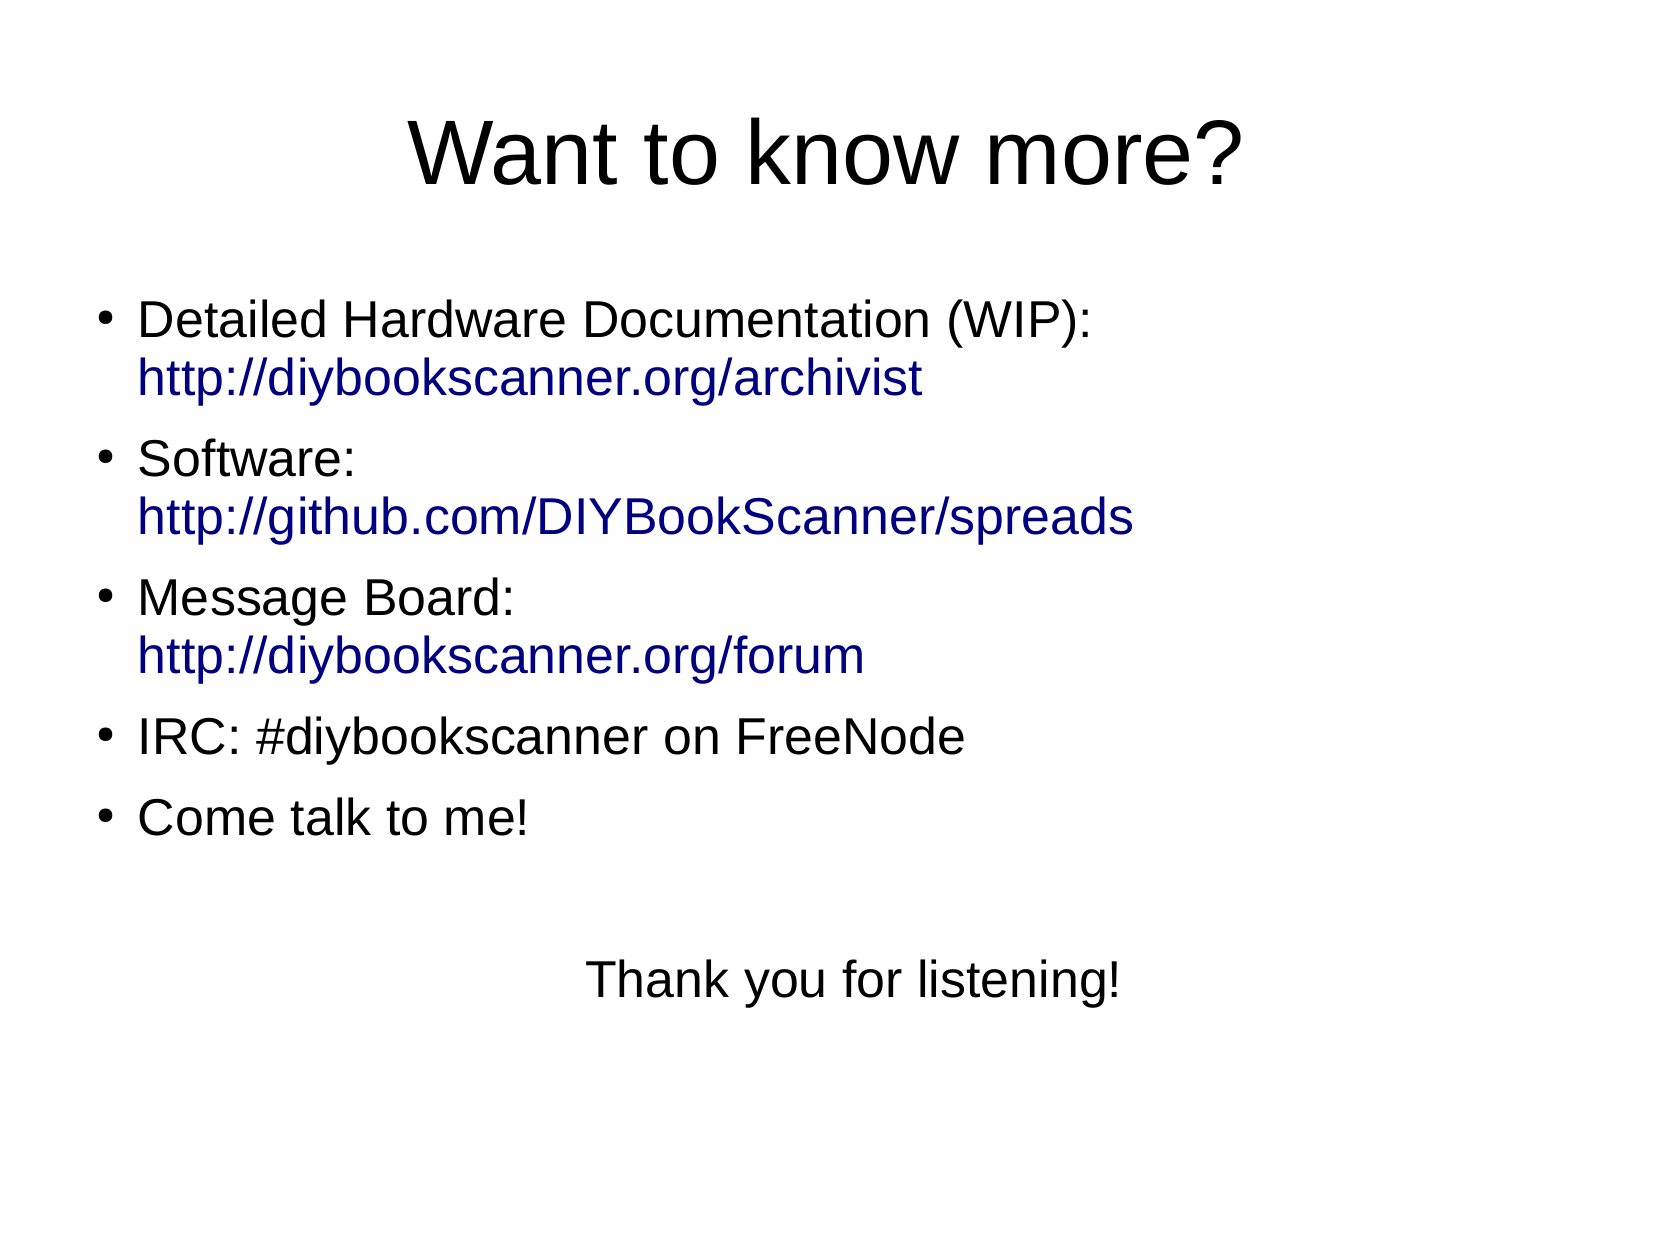

# Want to know more?
Detailed Hardware Documentation (WIP):
http://diybookscanner.org/archivist
Software:
http://github.com/DIYBookScanner/spreads
Message Board:
http://diybookscanner.org/forum
IRC: #diybookscanner on FreeNode
Come talk to me!
Thank you for listening!